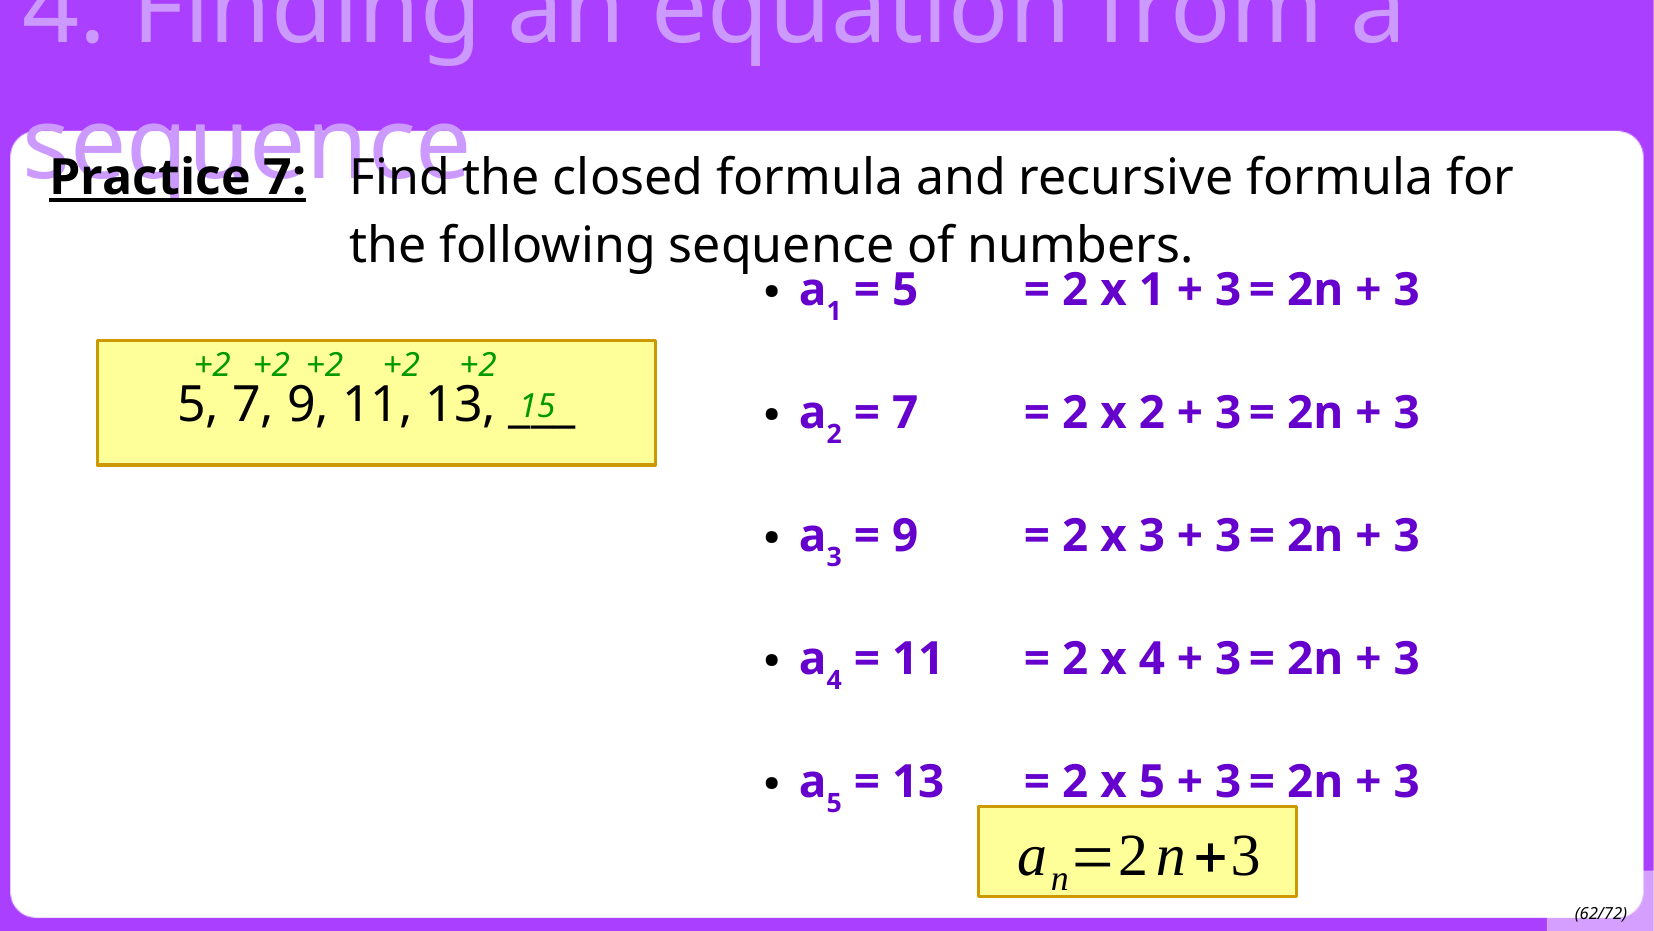

# 4. Finding an equation from a sequence
Practice 7: 	Find the closed formula and recursive formula for
				the following sequence of numbers.
a1 = 5		= 2 x 1 + 3	= 2n + 3
a2 = 7		= 2 x 2 + 3	= 2n + 3
a3 = 9		= 2 x 3 + 3	= 2n + 3
a4 = 11		= 2 x 4 + 3	= 2n + 3
a5 = 13		= 2 x 5 + 3	= 2n + 3
+2
+2
+2
+2
+2
5, 7, 9, 11, 13, ___
15